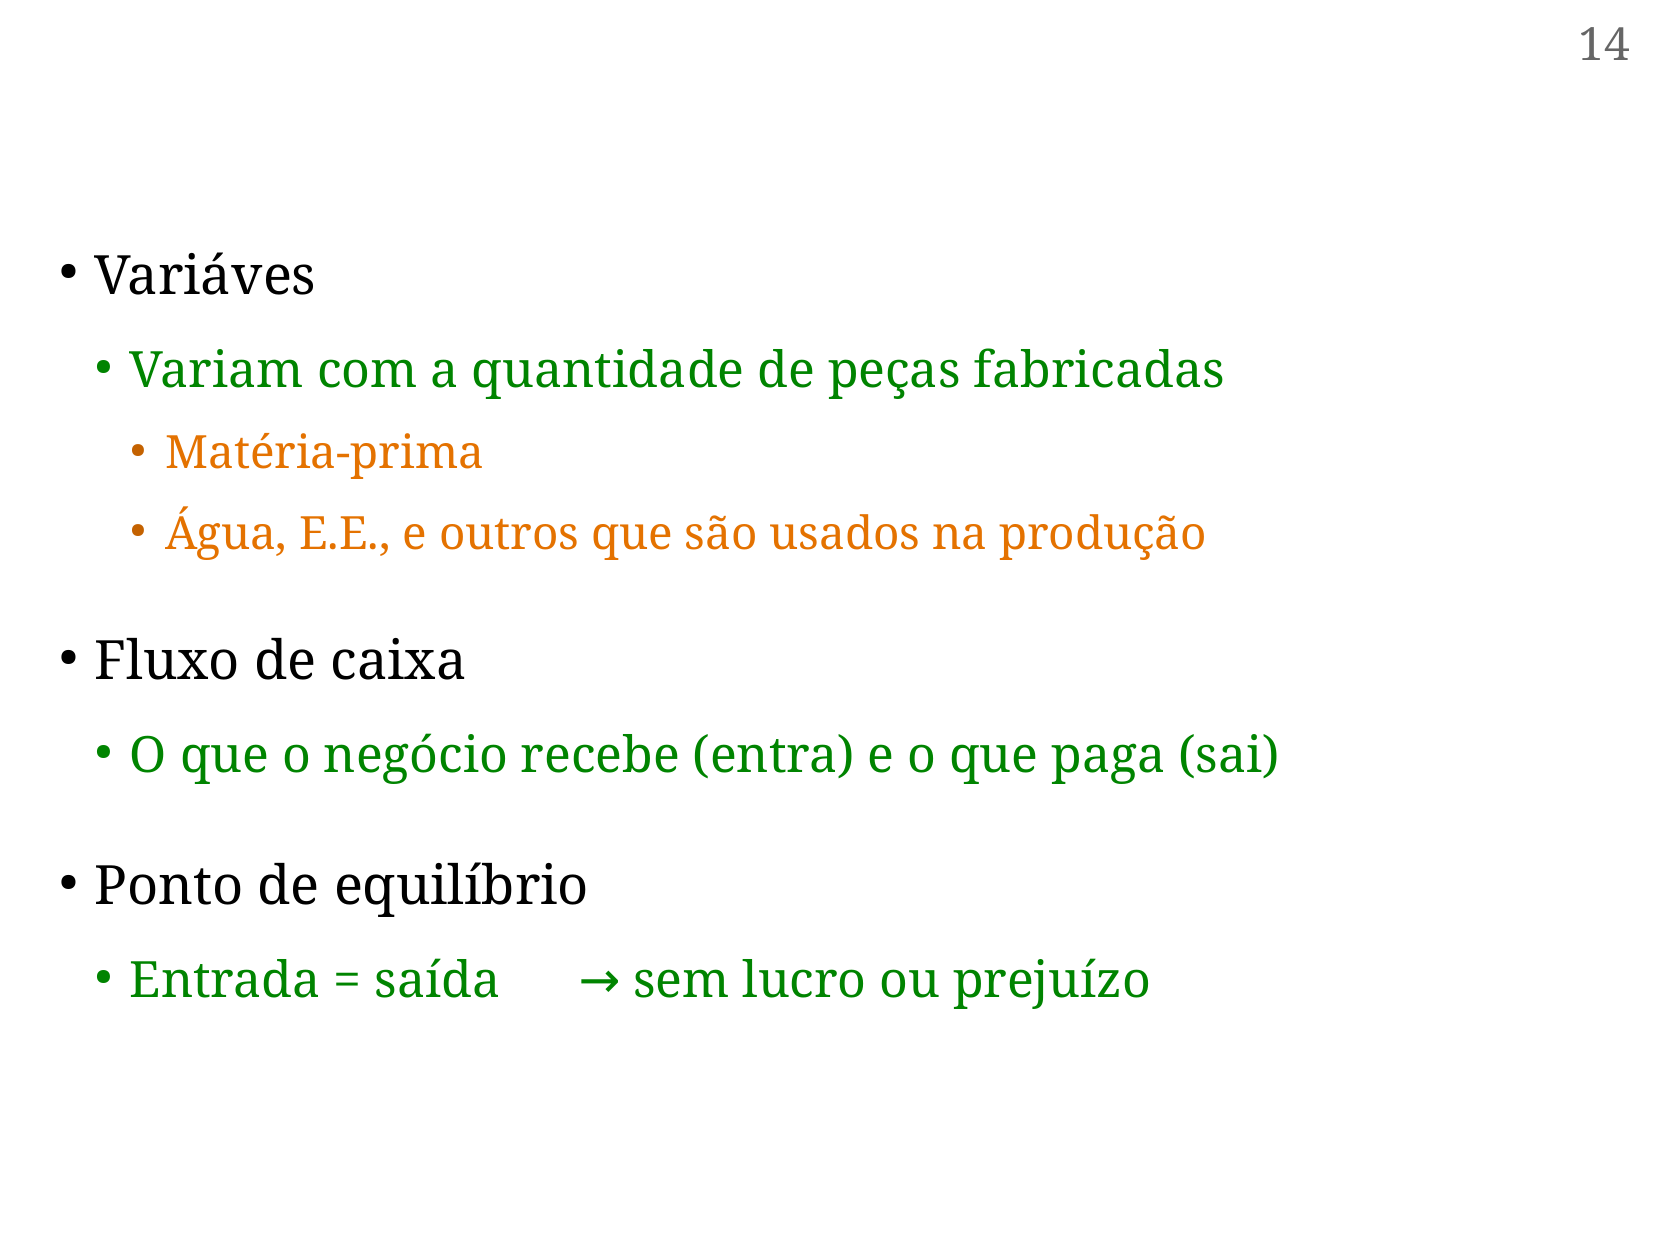

14
#
Variáves
Variam com a quantidade de peças fabricadas
Matéria-prima
Água, E.E., e outros que são usados na produção
Fluxo de caixa
O que o negócio recebe (entra) e o que paga (sai)
Ponto de equilíbrio
Entrada = saída → sem lucro ou prejuízo